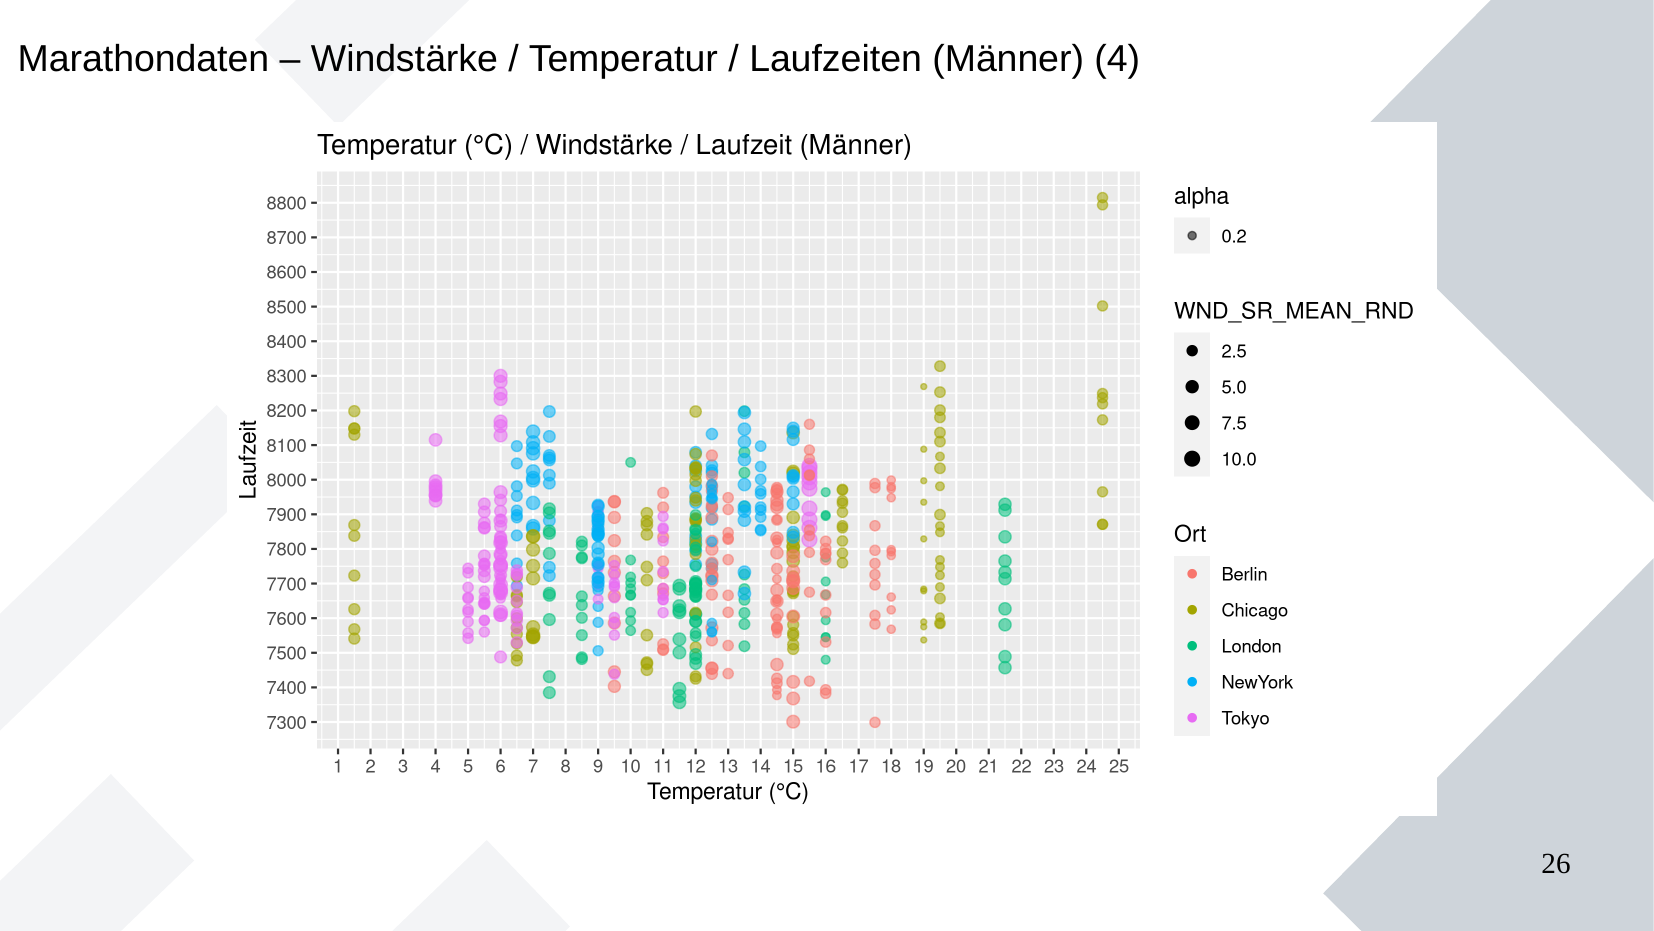

# Marathondaten – Windstärke / Temperatur / Laufzeiten (Männer) (4)
26